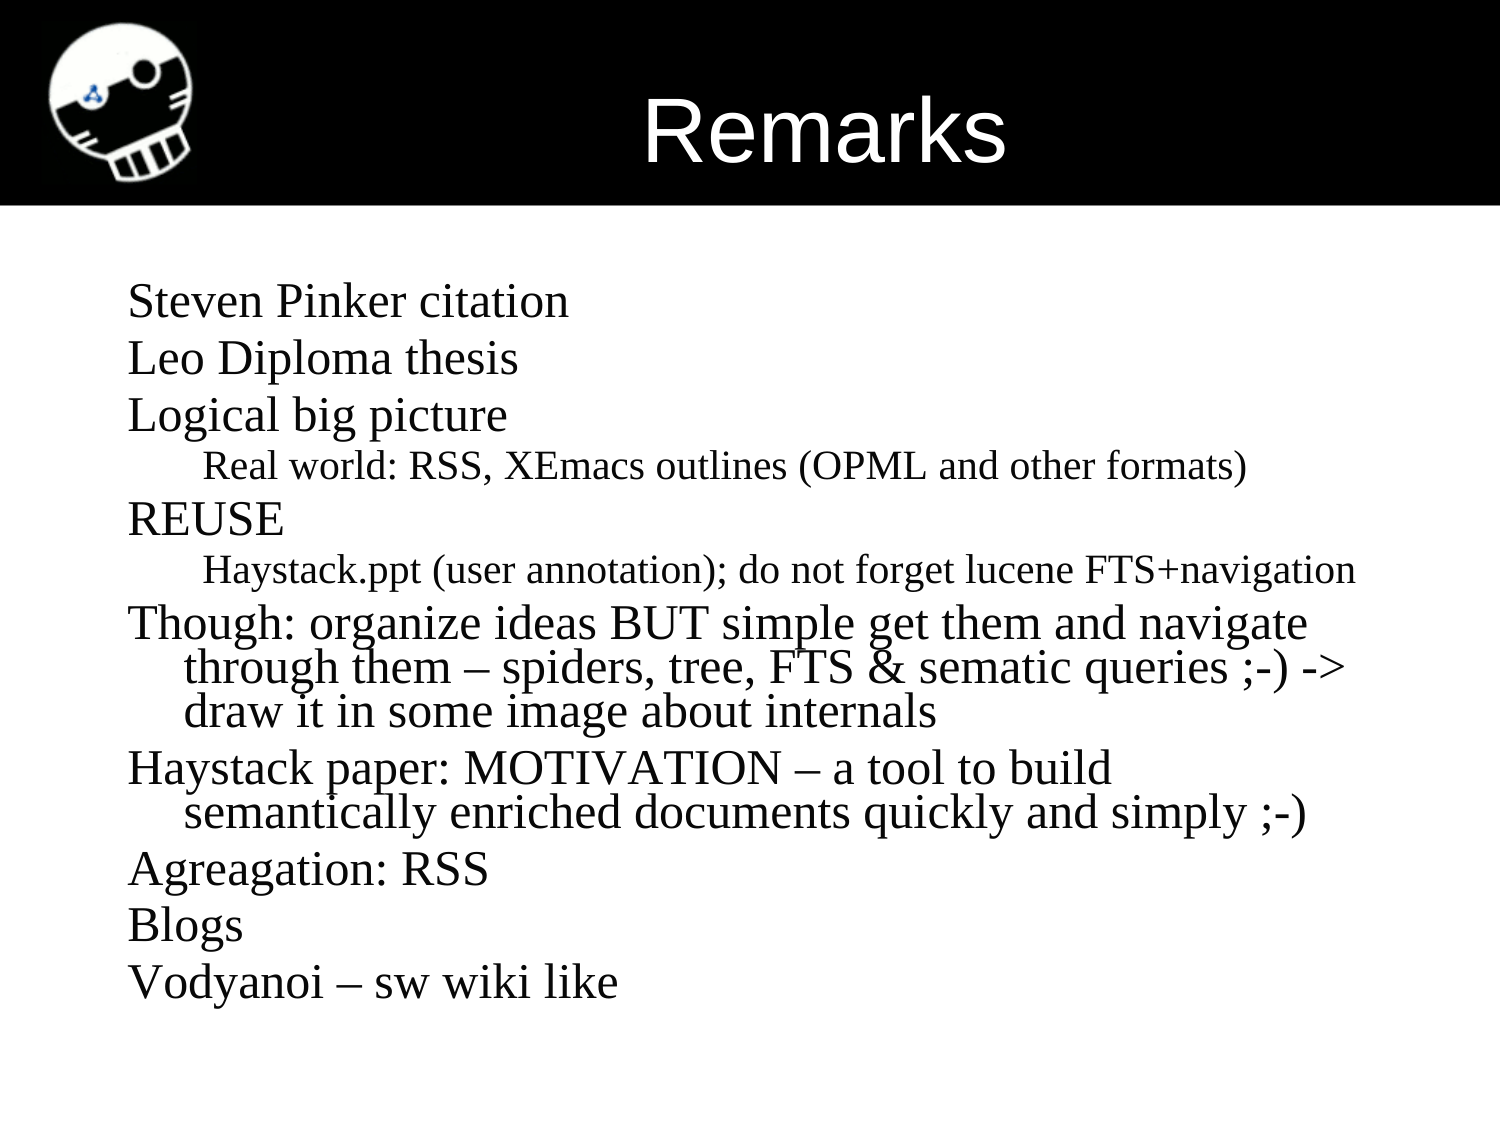

# Remarks
Steven Pinker citation
Leo Diploma thesis
Logical big picture
Real world: RSS, XEmacs outlines (OPML and other formats)
REUSE
Haystack.ppt (user annotation); do not forget lucene FTS+navigation
Though: organize ideas BUT simple get them and navigate through them – spiders, tree, FTS & sematic queries ;-) -> draw it in some image about internals
Haystack paper: MOTIVATION – a tool to build semantically enriched documents quickly and simply ;-)
Agreagation: RSS
Blogs
Vodyanoi – sw wiki like
46